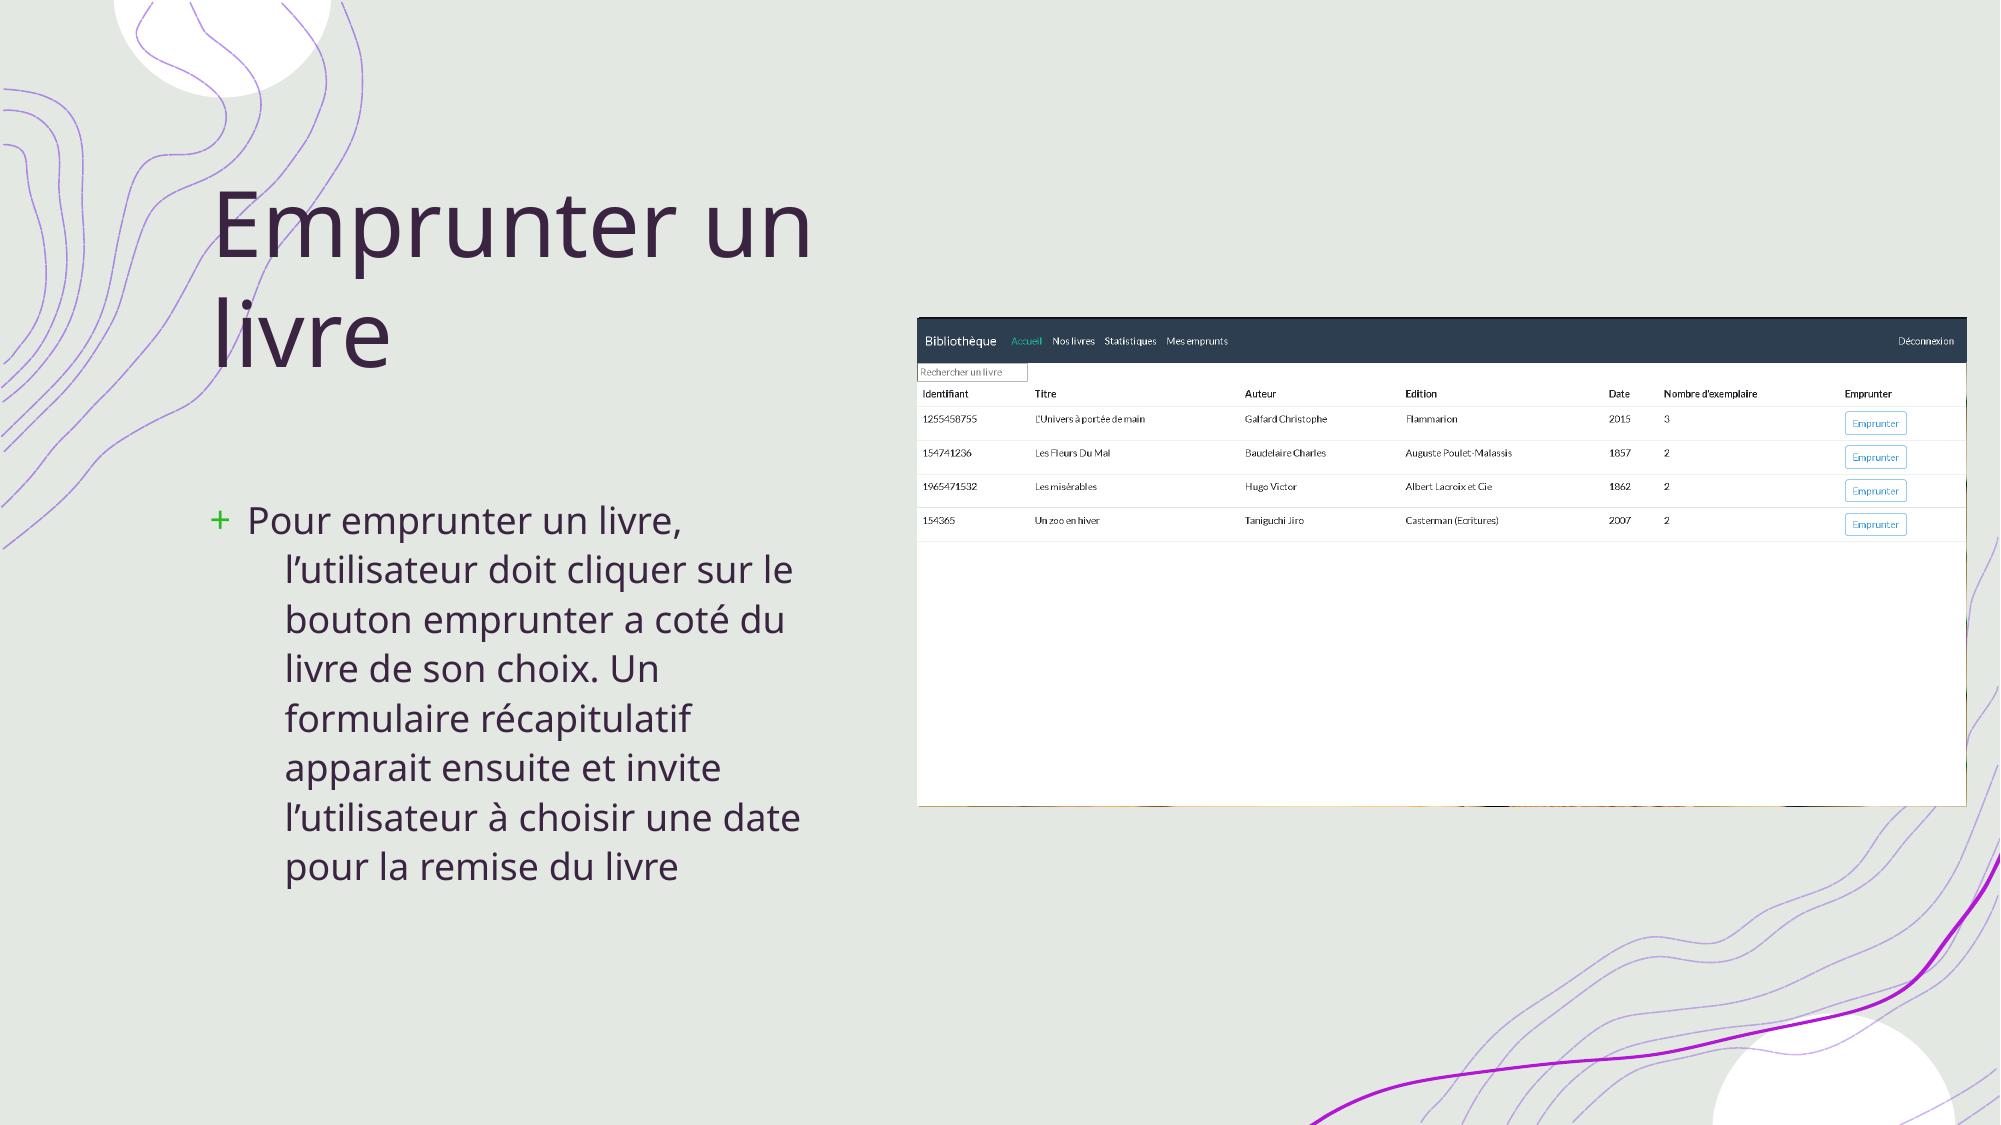

# Emprunter un livre
Pour emprunter un livre, l’utilisateur doit cliquer sur le bouton emprunter a coté du livre de son choix. Un formulaire récapitulatif apparait ensuite et invite l’utilisateur à choisir une date pour la remise du livre